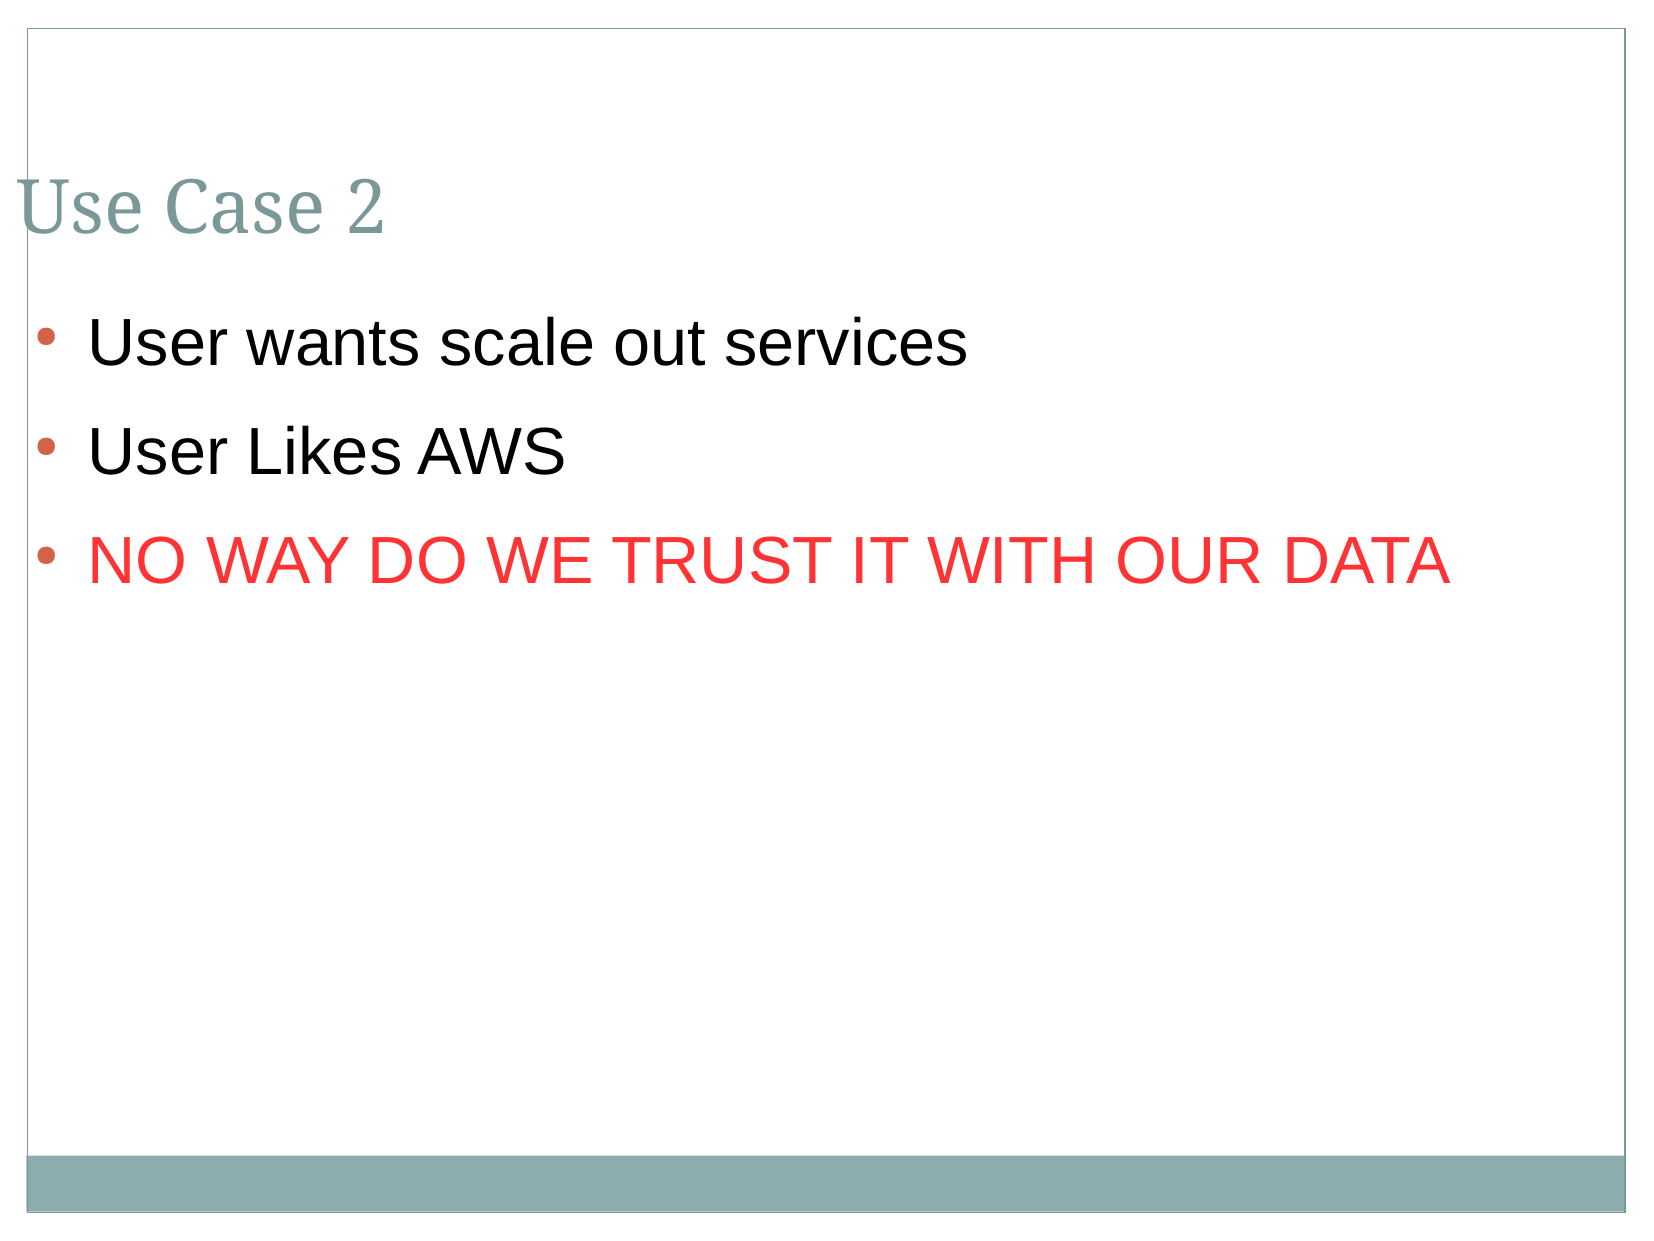

# Use Case 2
User wants scale out services
User Likes AWS
NO WAY DO WE TRUST IT WITH OUR DATA